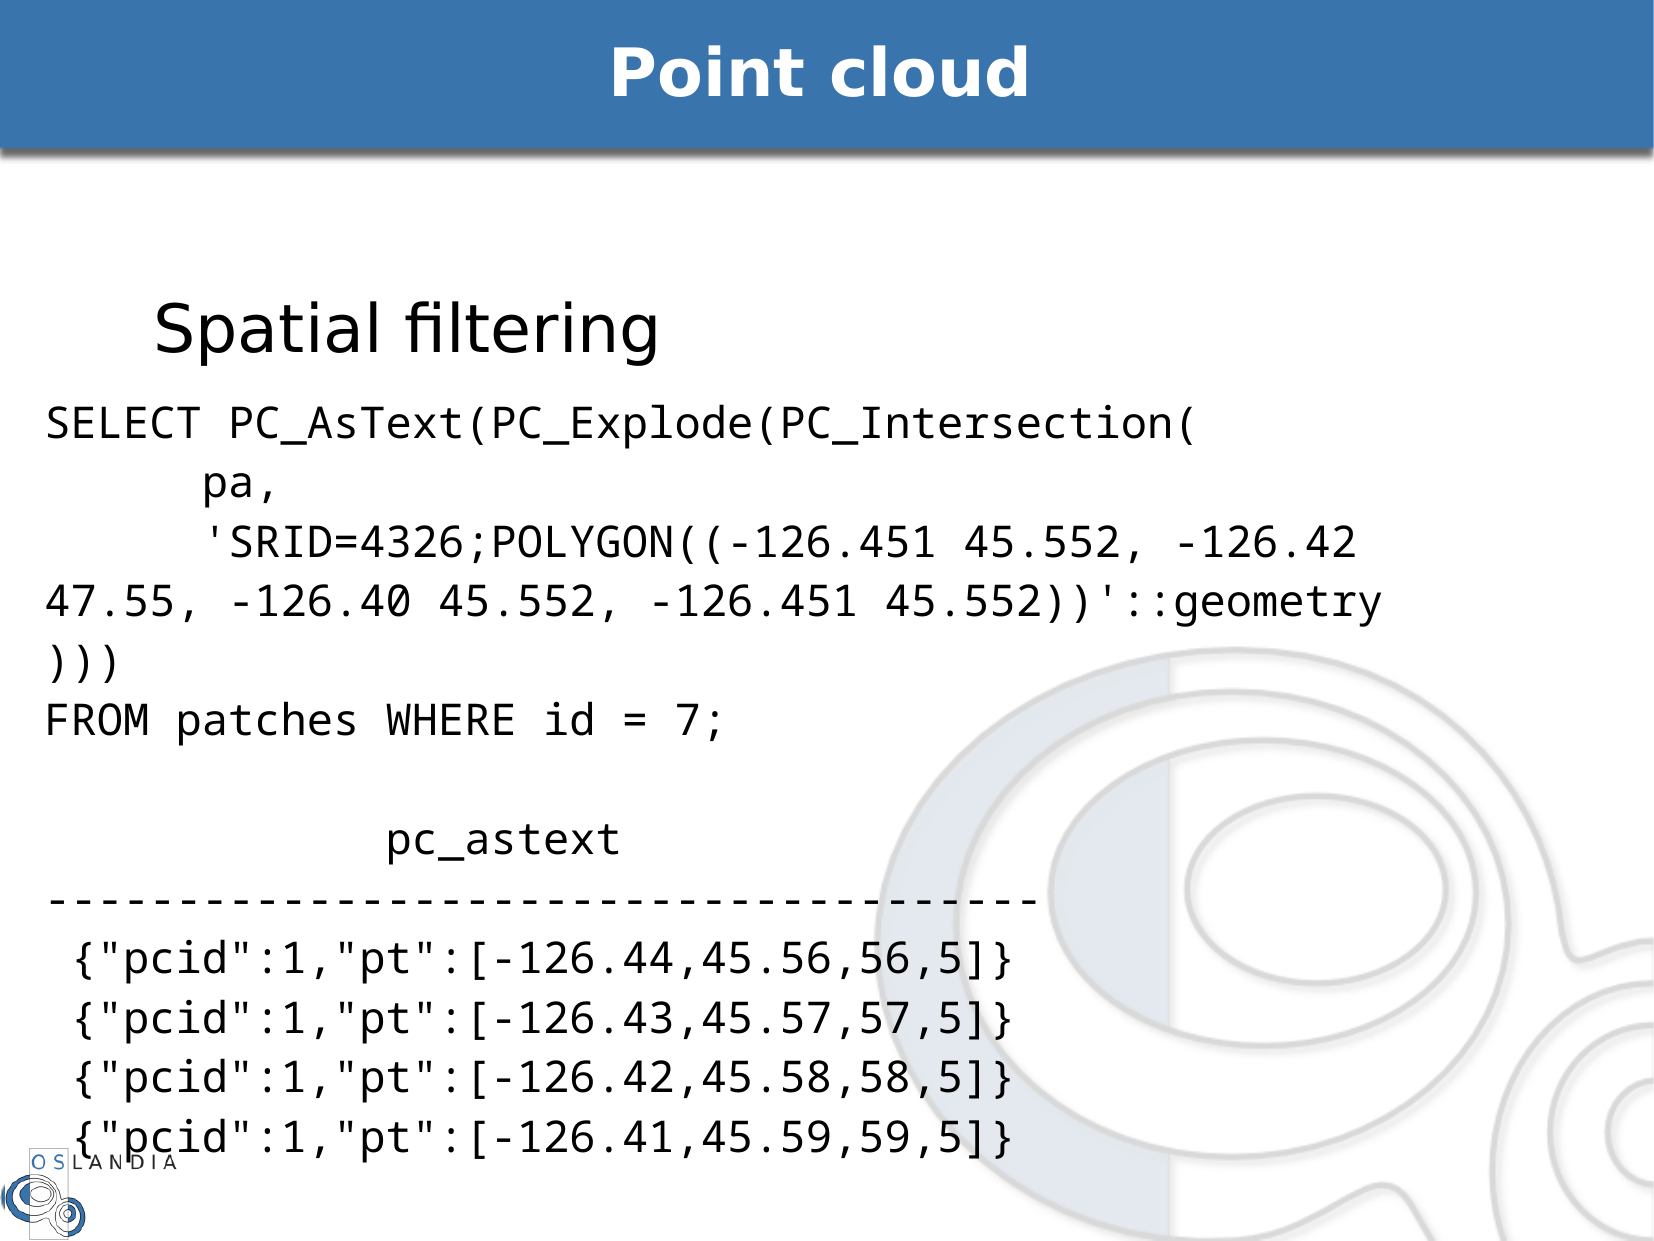

# Point cloud
Spatial filtering
SELECT PC_AsText(PC_Explode(PC_Intersection(
 pa,
 'SRID=4326;POLYGON((-126.451 45.552, -126.42 47.55, -126.40 45.552, -126.451 45.552))'::geometry
)))
FROM patches WHERE id = 7;
 pc_astext
--------------------------------------
 {"pcid":1,"pt":[-126.44,45.56,56,5]}
 {"pcid":1,"pt":[-126.43,45.57,57,5]}
 {"pcid":1,"pt":[-126.42,45.58,58,5]}
 {"pcid":1,"pt":[-126.41,45.59,59,5]}